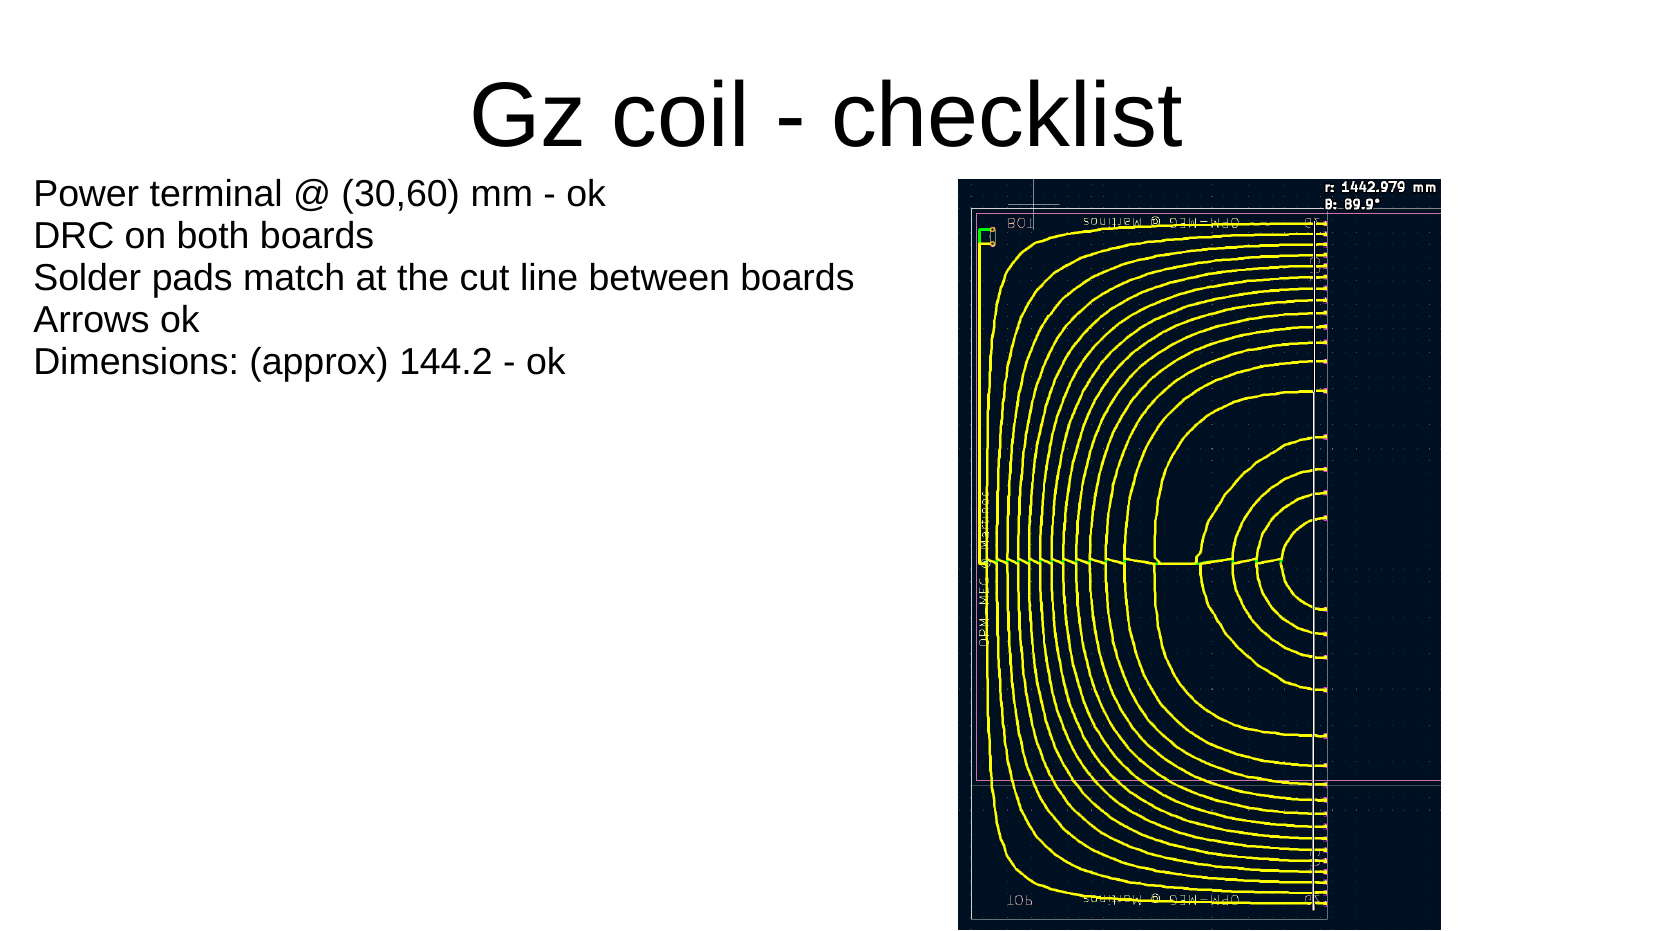

# Gz coil - checklist
Power terminal @ (30,60) mm - ok
DRC on both boards
Solder pads match at the cut line between boards
Arrows ok
Dimensions: (approx) 144.2 - ok